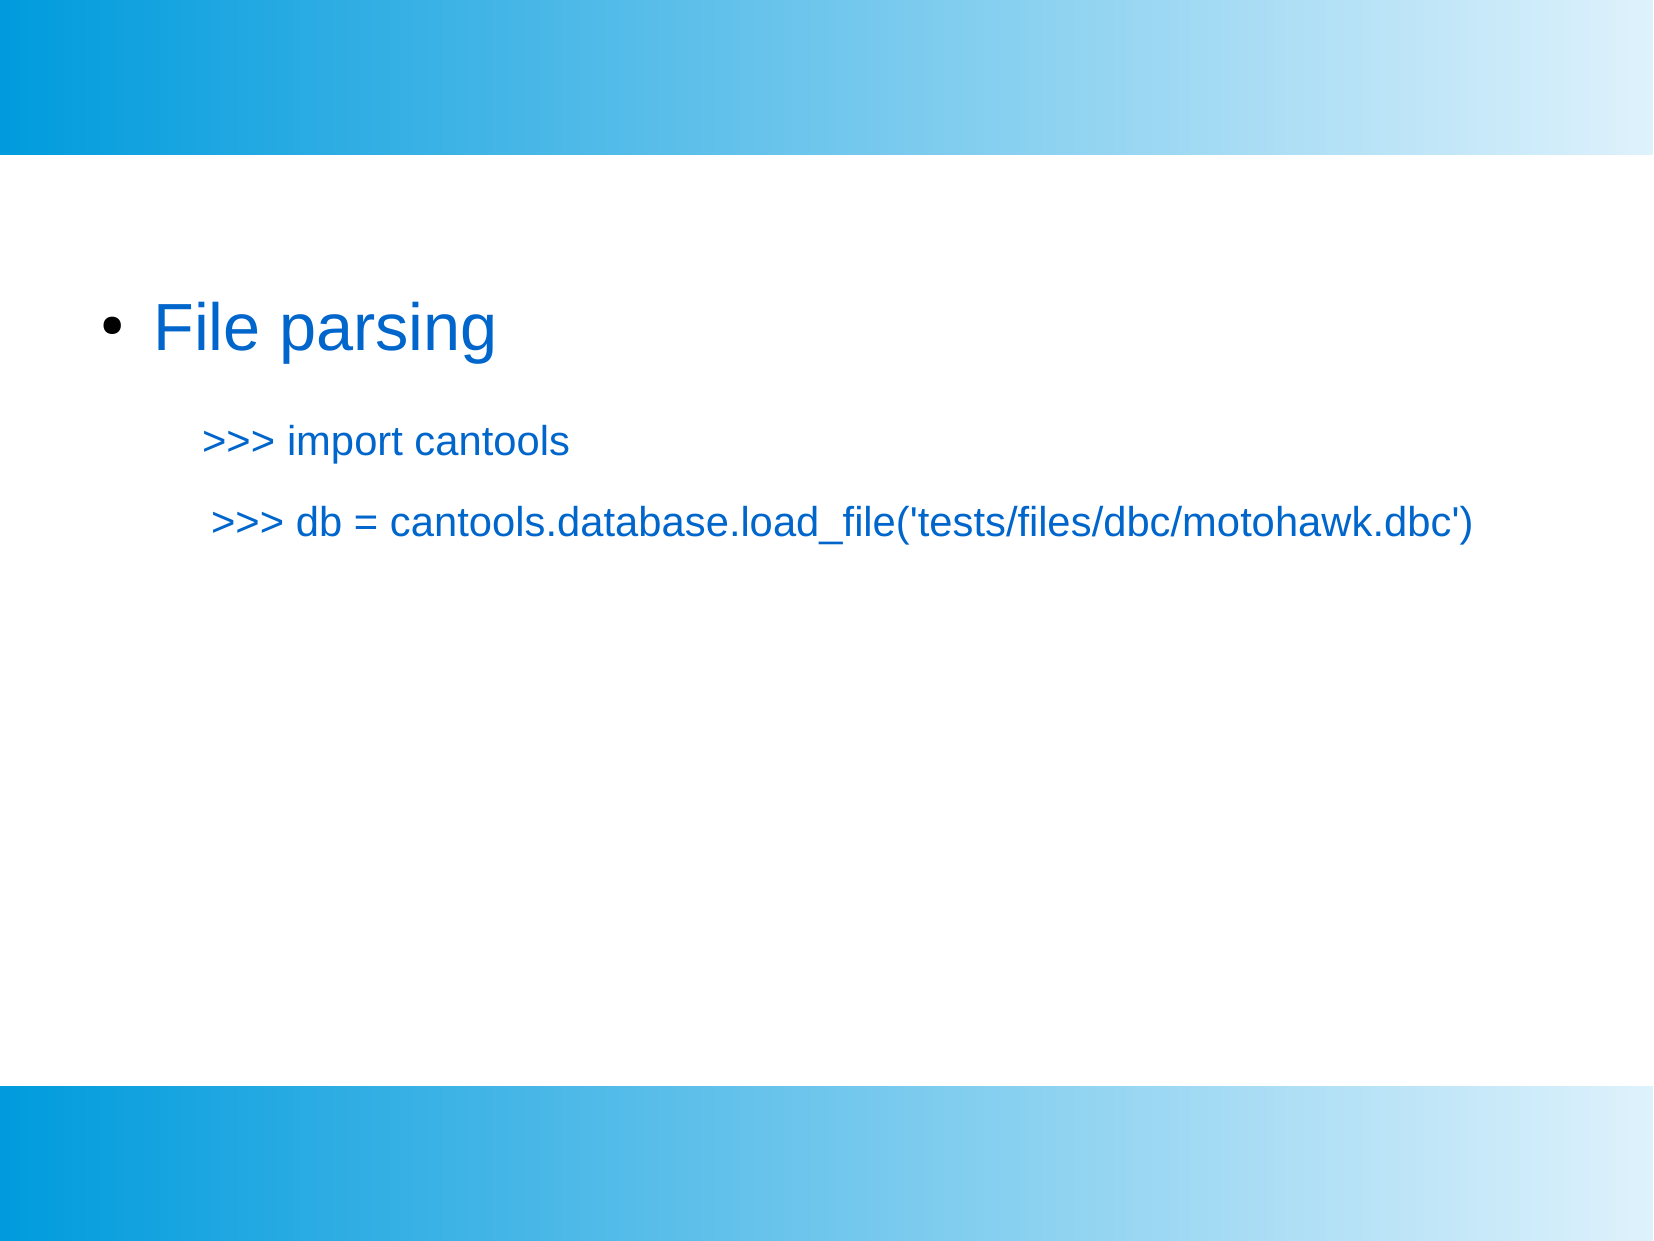

#
File parsing
 >>> import cantools
 >>> db = cantools.database.load_file('tests/files/dbc/motohawk.dbc')